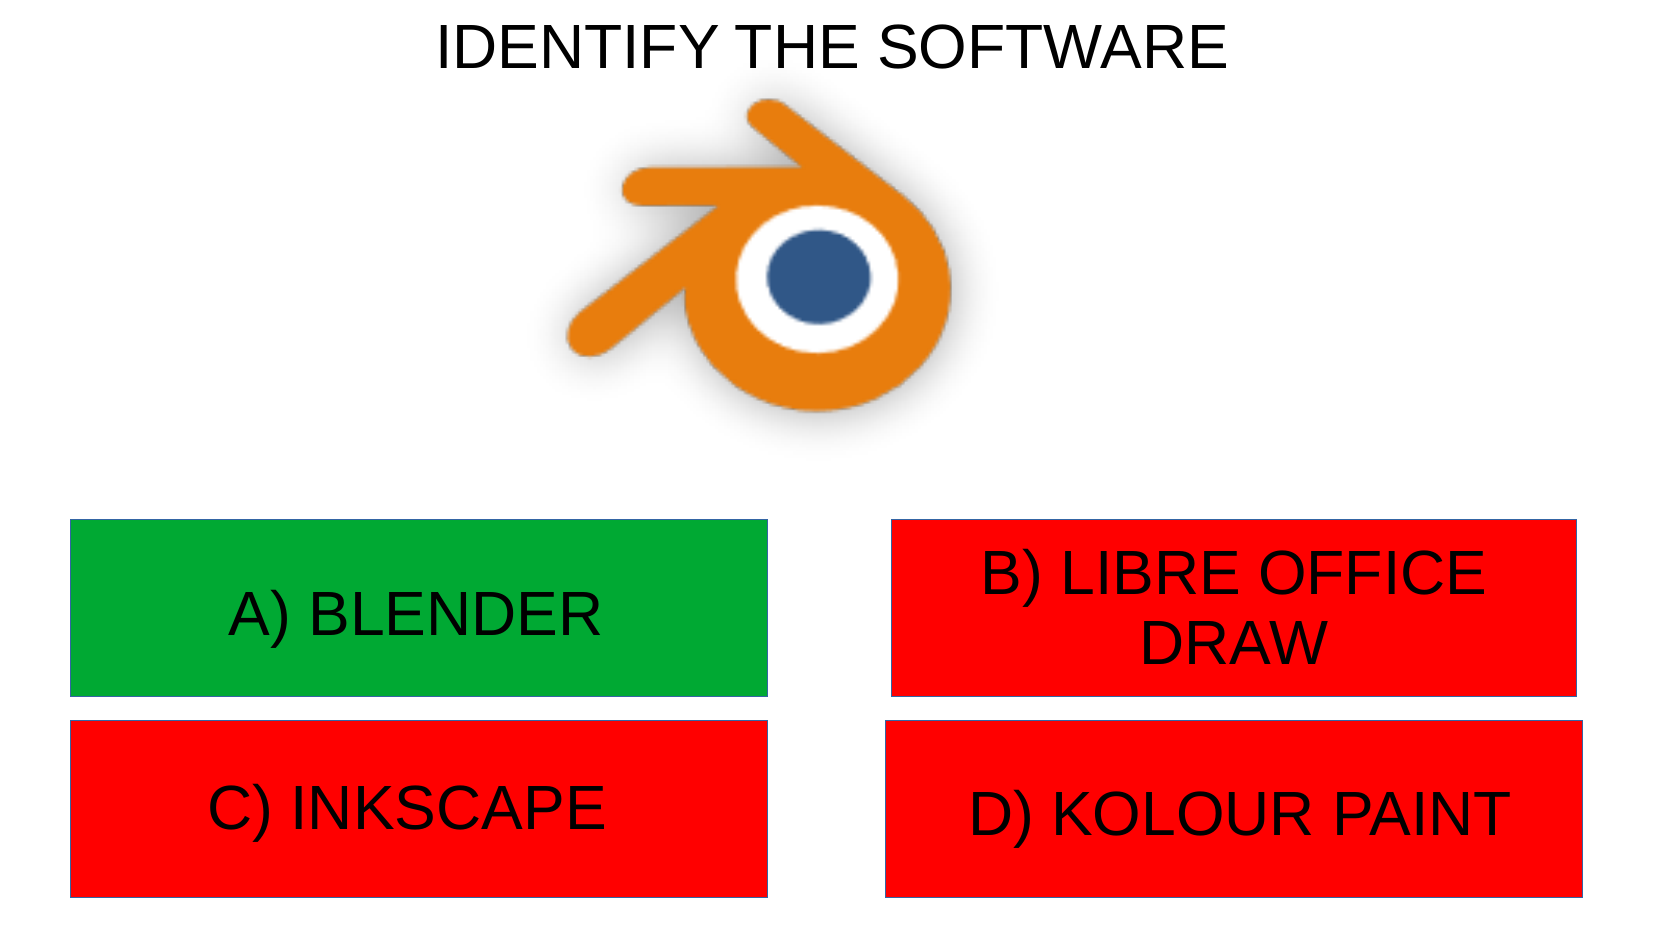

# IDENTIFY THE SOFTWARE
B) LIBRE OFFICE DRAW
A) BLENDER
C) INKSCAPE
D) KOLOUR PAINT